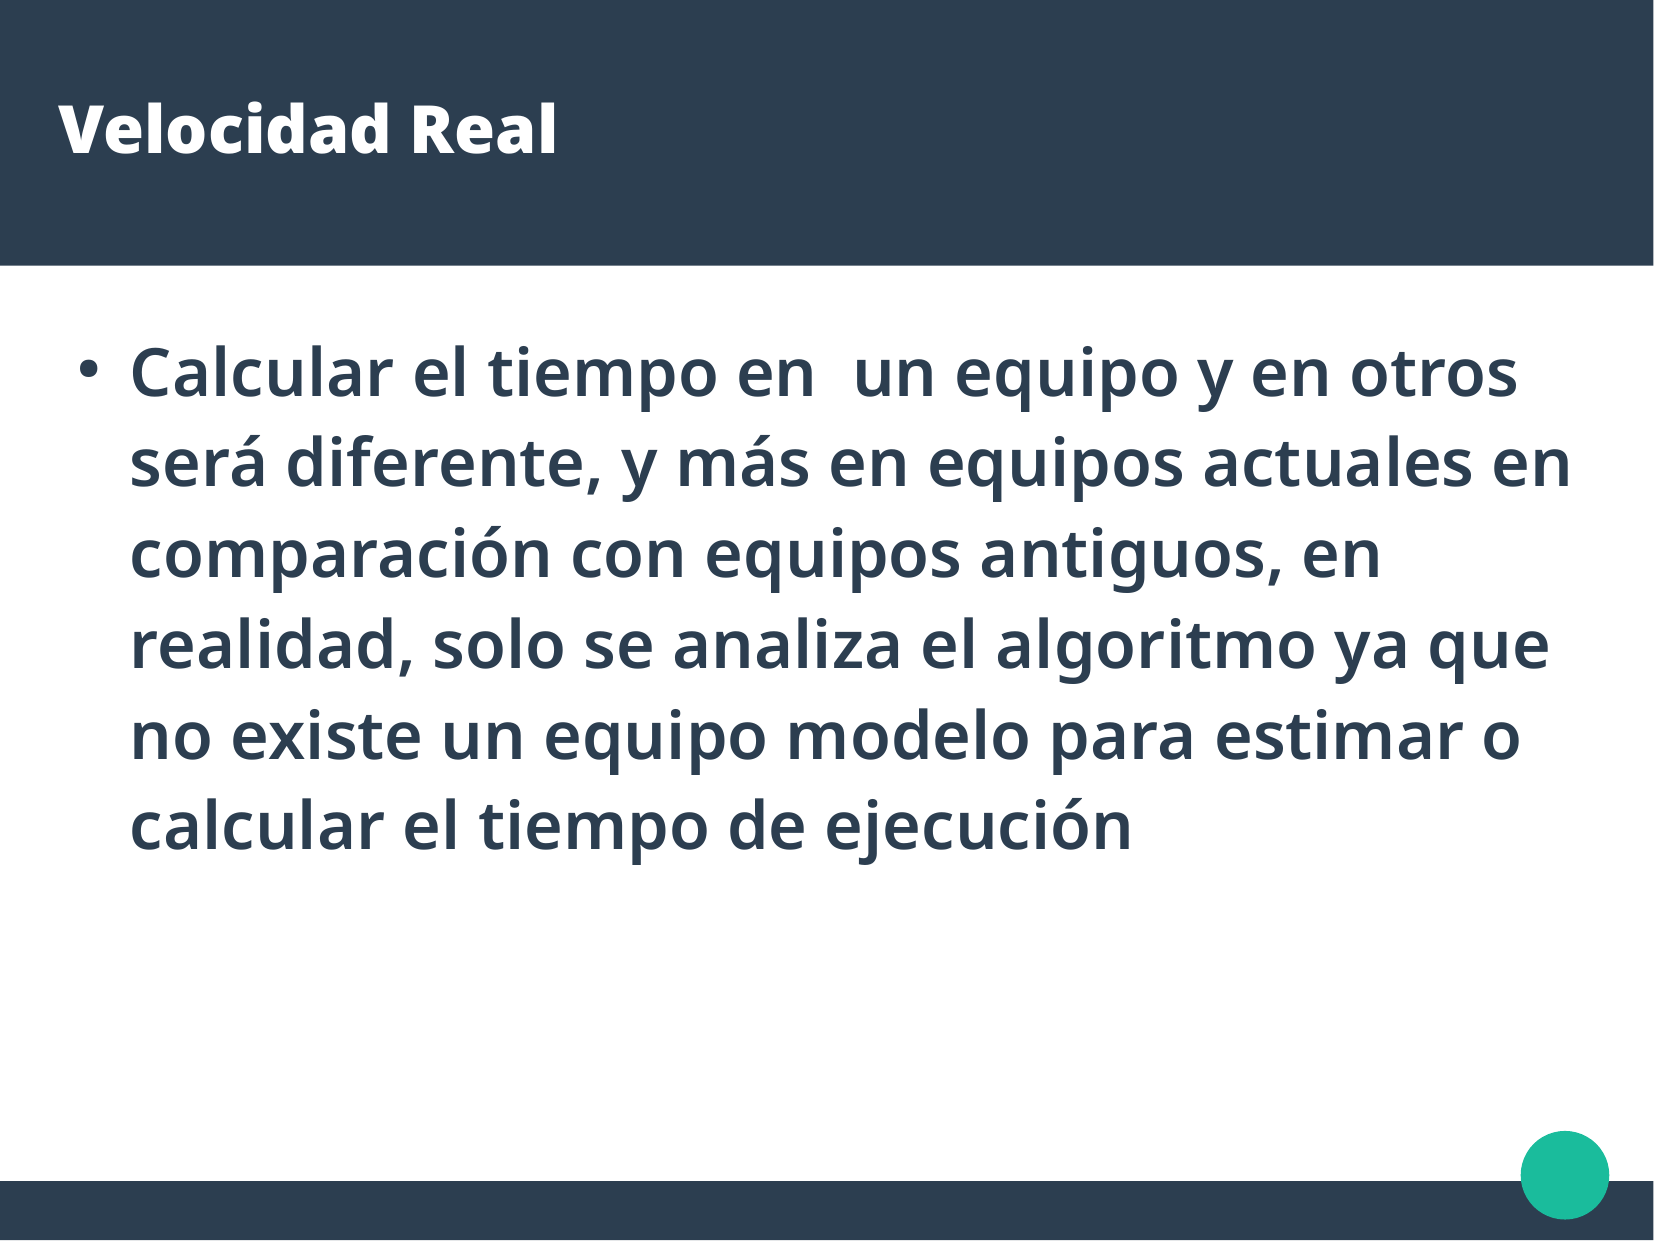

# Velocidad Real
Calcular el tiempo en un equipo y en otros será diferente, y más en equipos actuales en comparación con equipos antiguos, en realidad, solo se analiza el algoritmo ya que no existe un equipo modelo para estimar o calcular el tiempo de ejecución